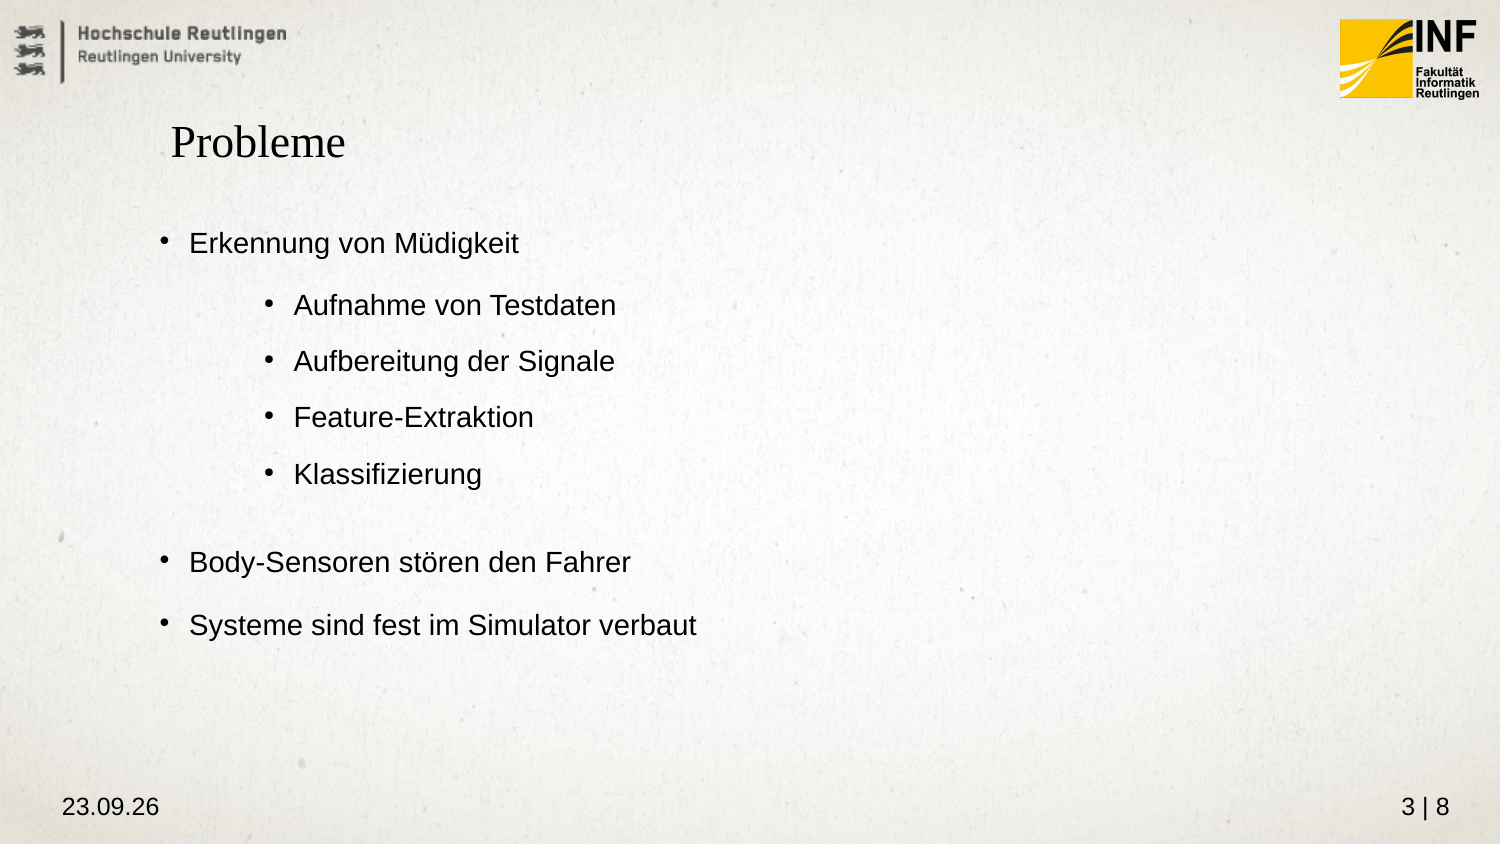

# Probleme
Erkennung von Müdigkeit
Aufnahme von Testdaten
Aufbereitung der Signale
Feature-Extraktion
Klassifizierung
Body-Sensoren stören den Fahrer
Systeme sind fest im Simulator verbaut